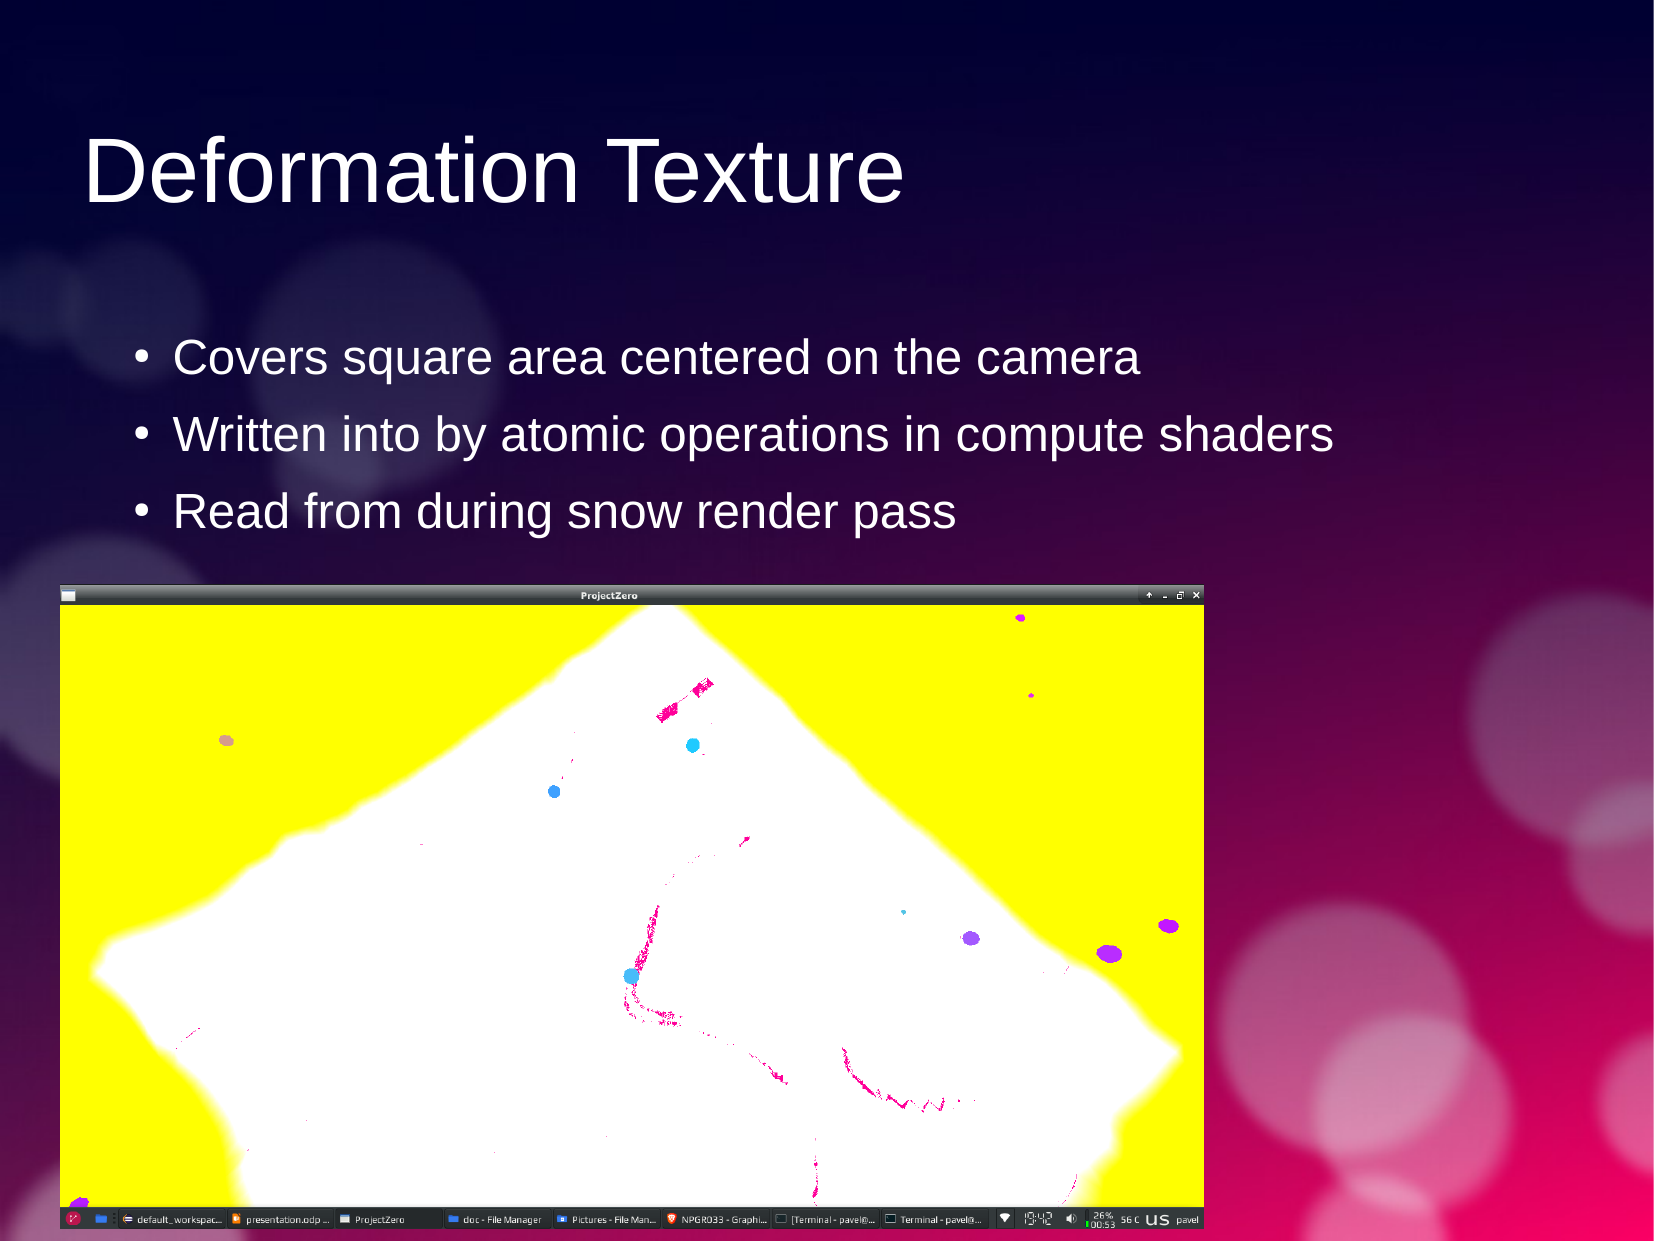

# Deformation Texture
Covers square area centered on the camera
Written into by atomic operations in compute shaders
Read from during snow render pass